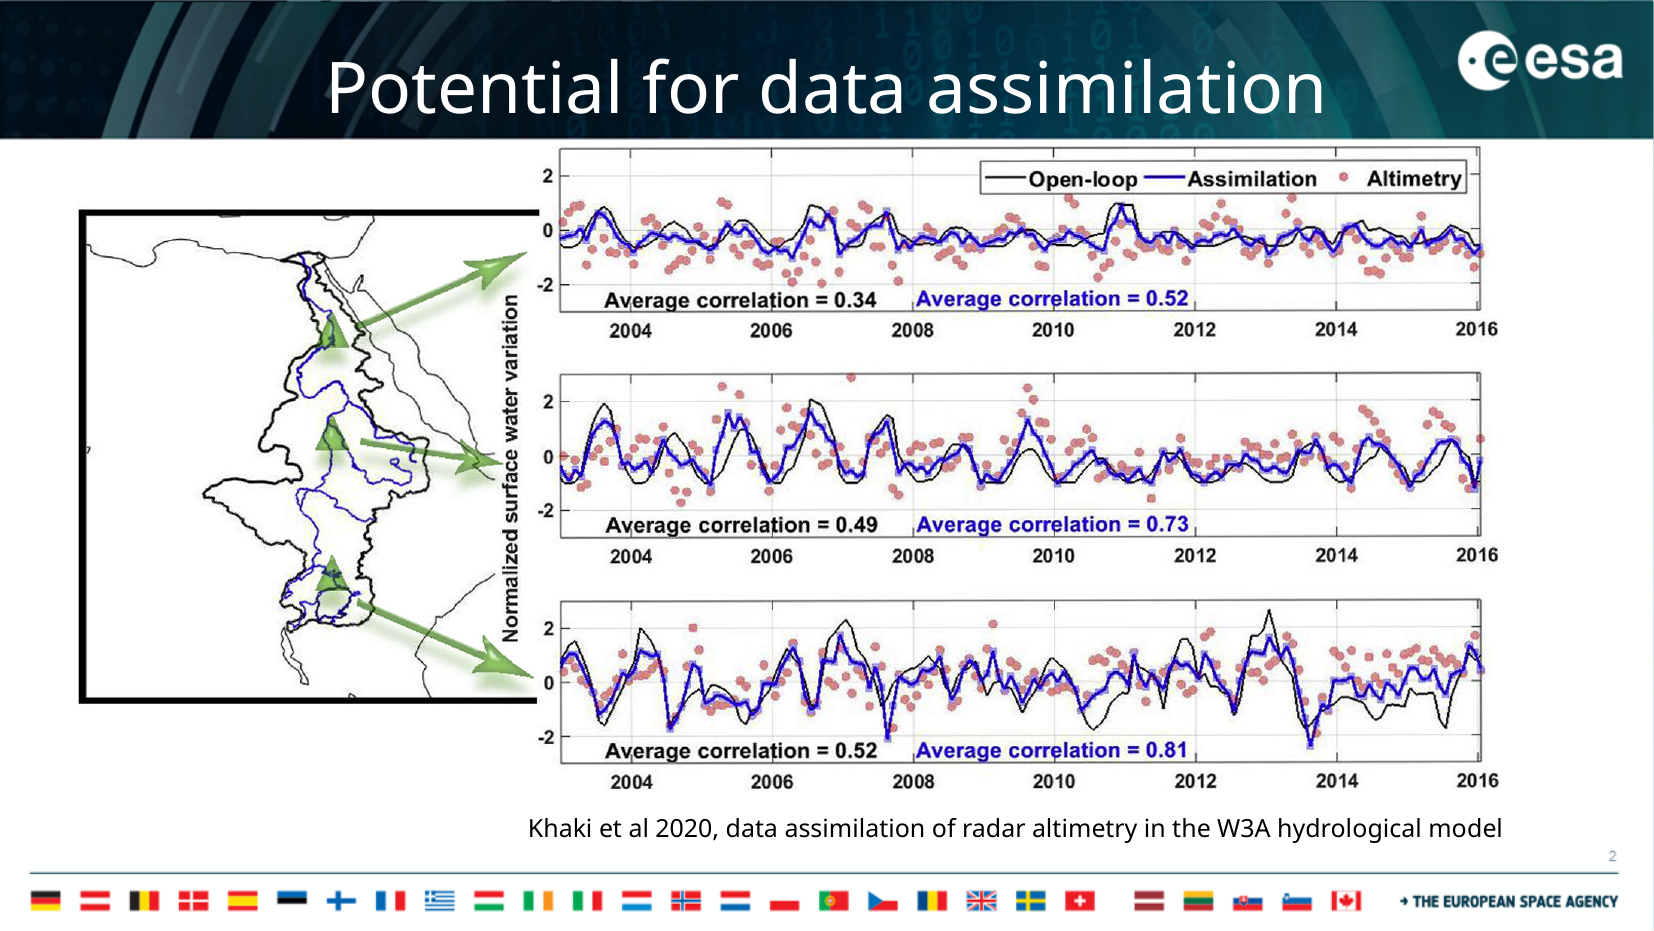

# Potential for data assimilation
Khaki et al 2020, data assimilation of radar altimetry in the W3A hydrological model